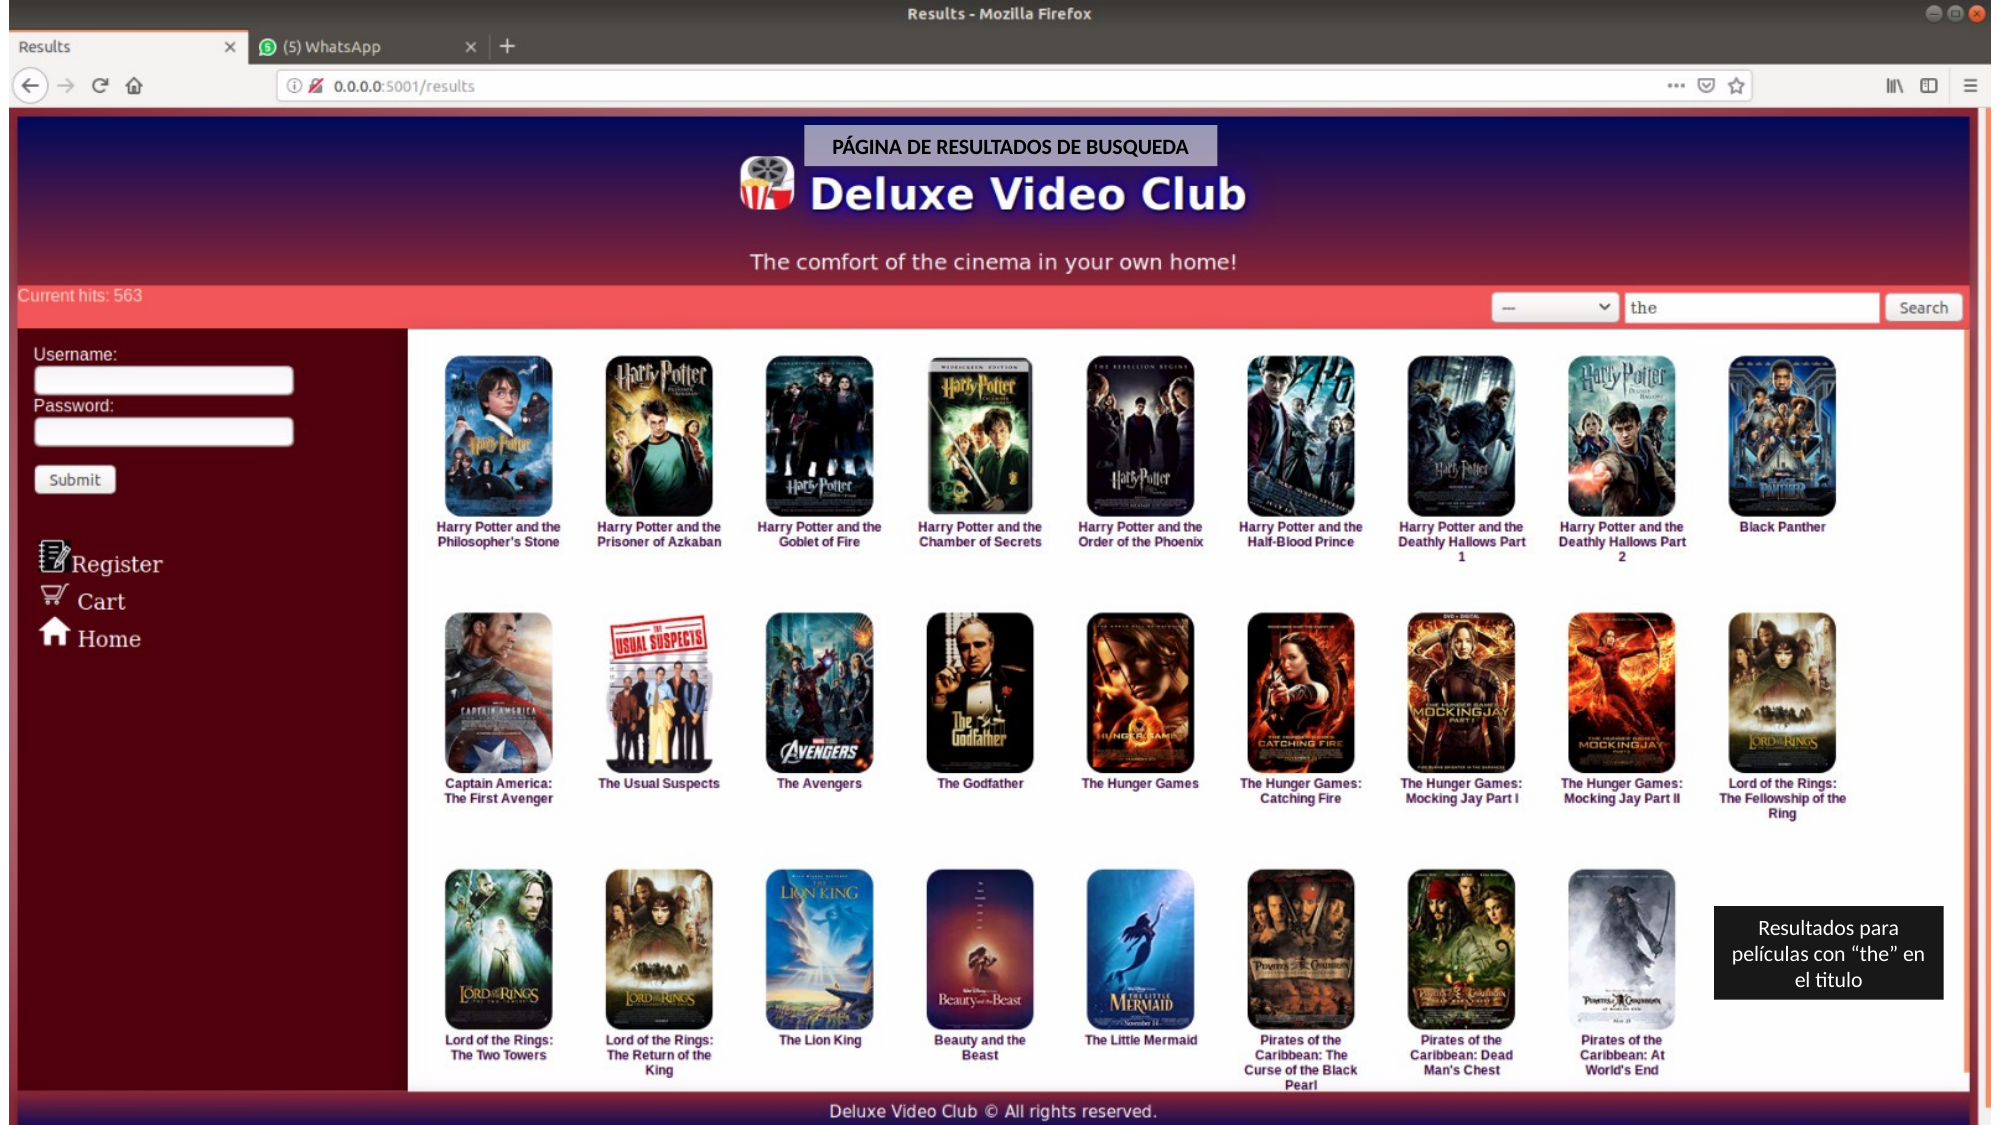

PÁGINA DE RESULTADOS DE BUSQUEDA
Resultados para películas con “the” en el titulo